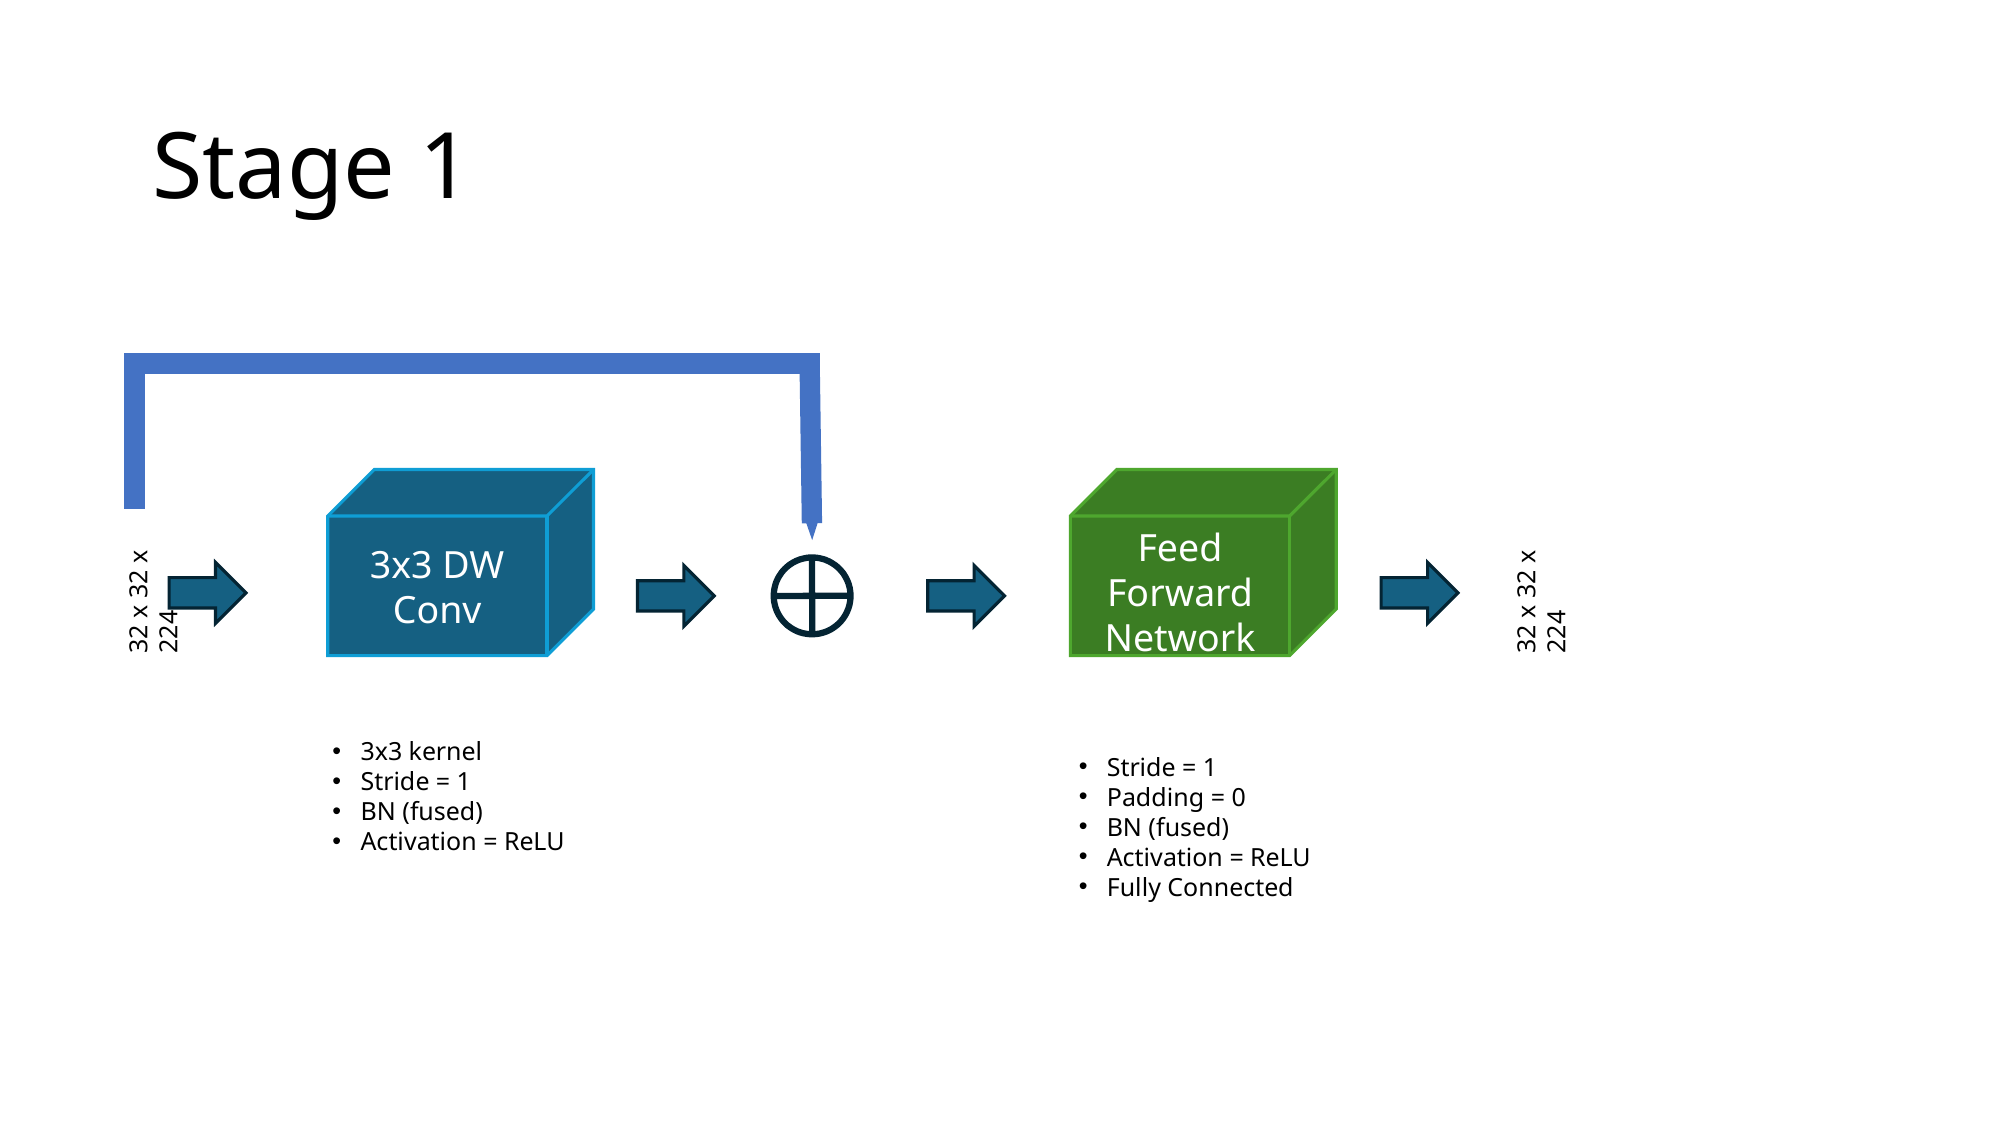

# Stage 1
3x3 DW Conv
Feed Forward Network
32 x 32 x 224
32 x 32 x 224
3x3 kernel
Stride = 1
BN (fused)
Activation = ReLU
Stride = 1
Padding = 0
BN (fused)
Activation = ReLU
Fully Connected